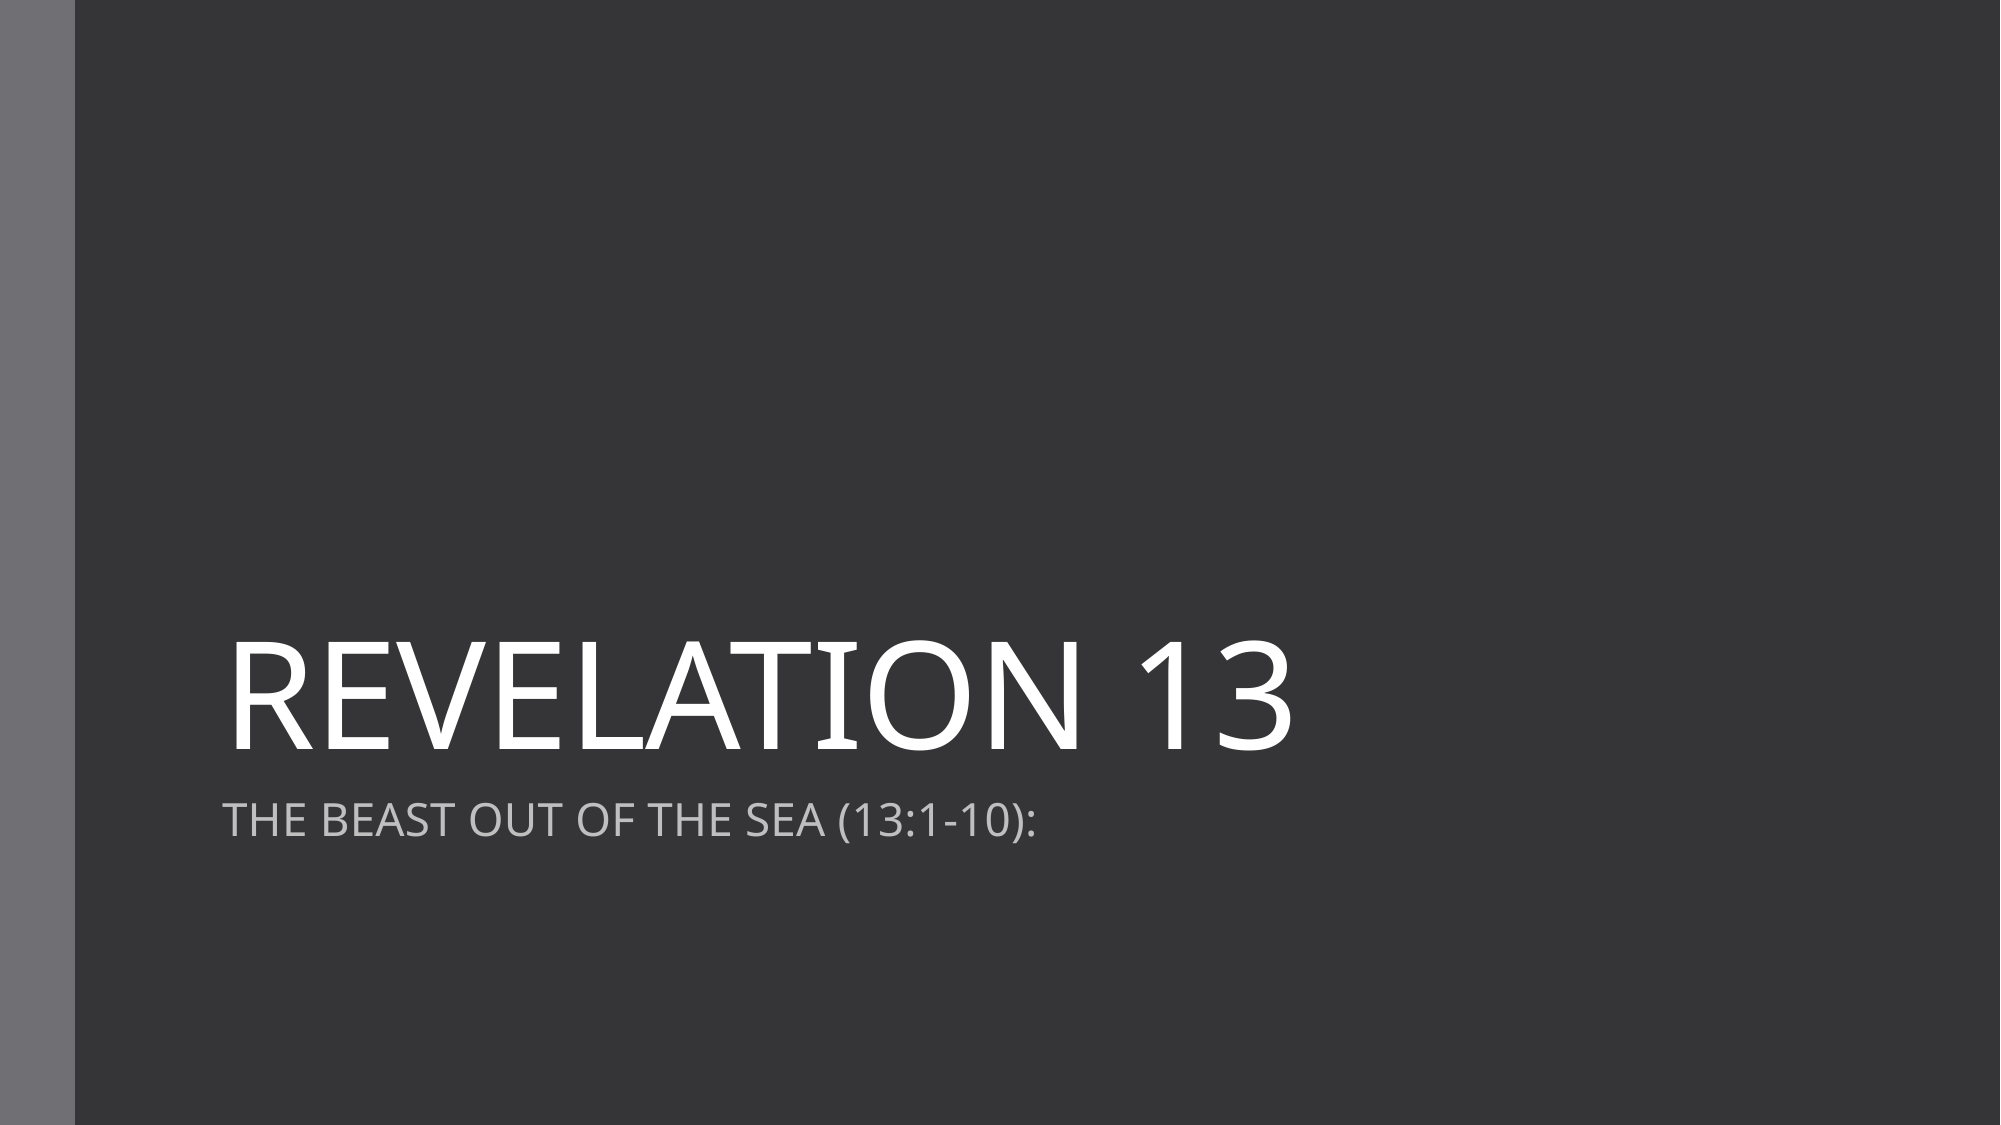

# REVELATION 13
THE BEAST OUT OF THE SEA (13:1-10):